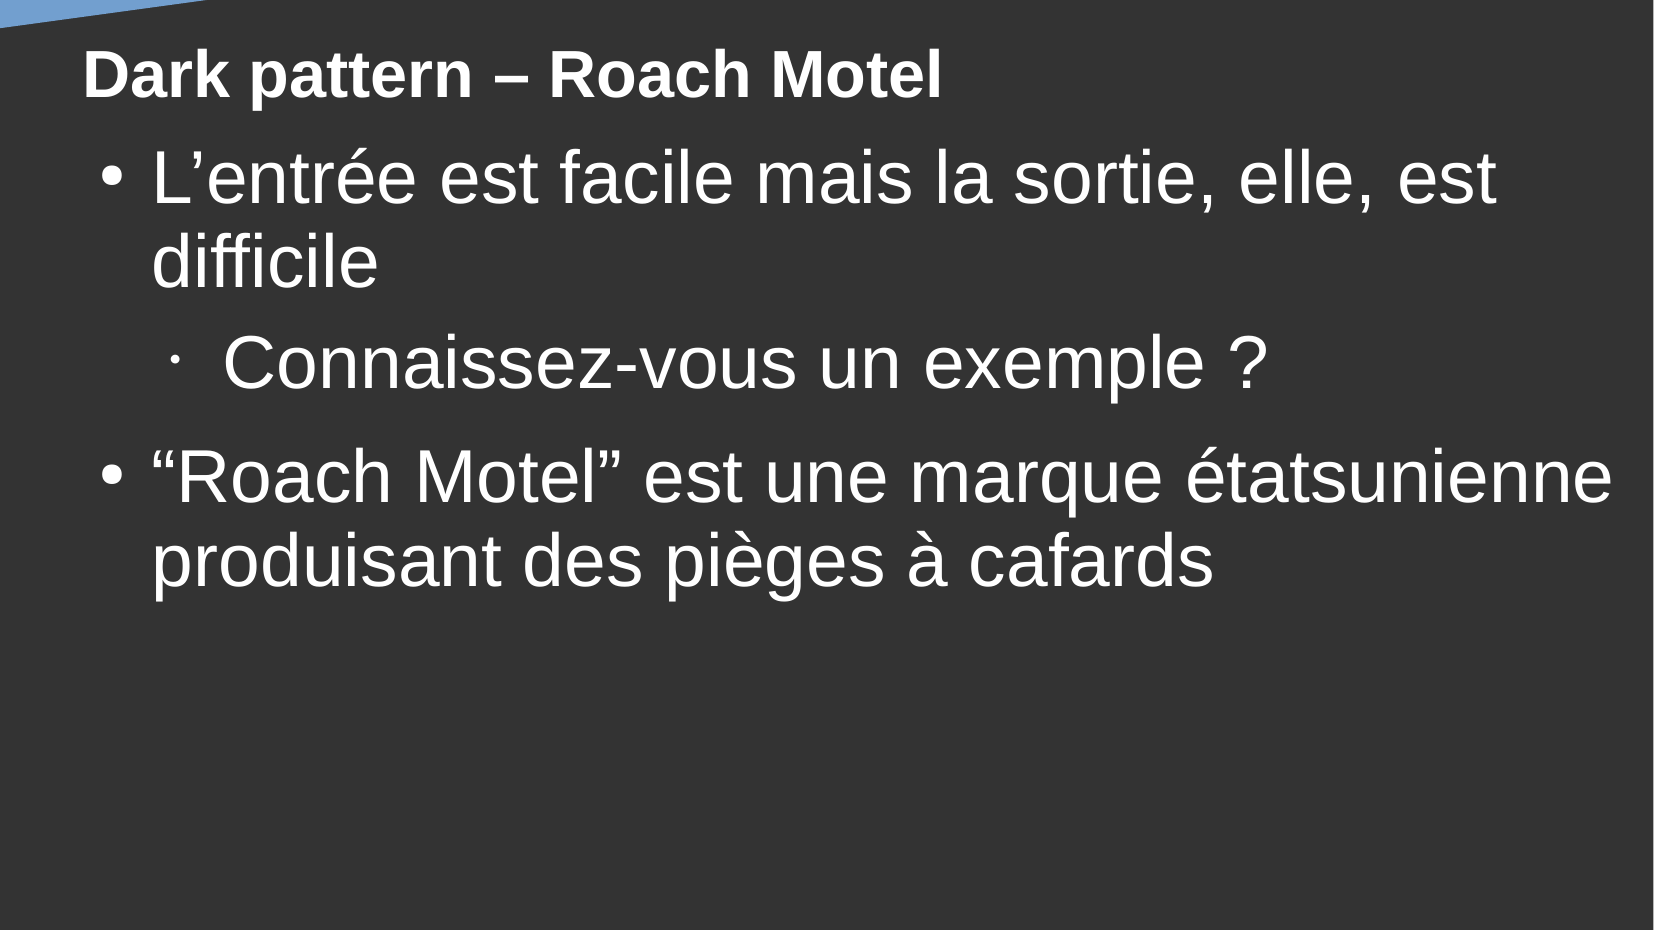

# Dark pattern – Roach Motel
L’entrée est facile mais la sortie, elle, est difficile
Connaissez-vous un exemple ?
“Roach Motel” est une marque étatsunienne produisant des pièges à cafards